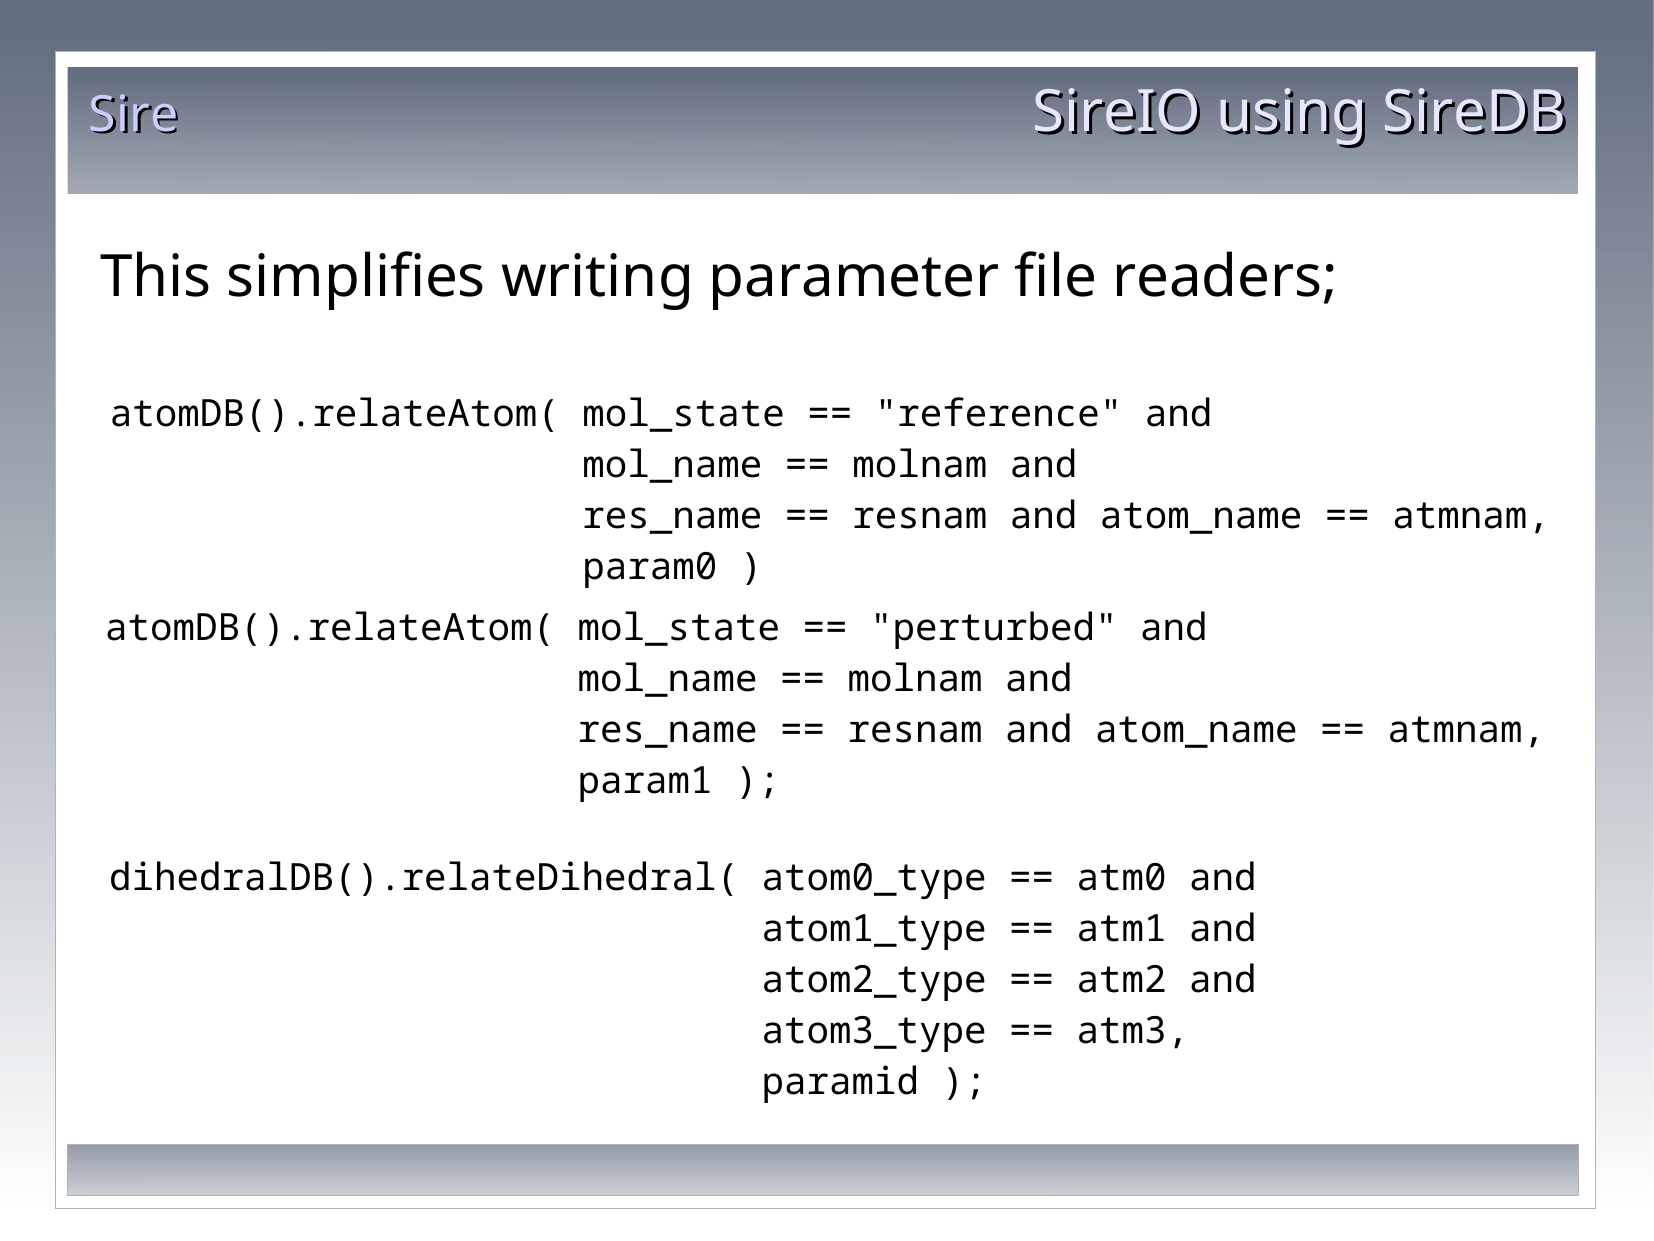

# SireIO using SireDB
This simplifies writing parameter file readers;
atomDB().relateAtom( mol_state == "reference" and
 mol_name == molnam and
 res_name == resnam and atom_name == atmnam, param0 )
atomDB().relateAtom( mol_state == "perturbed" and
						 mol_name == molnam and
 res_name == resnam and atom_name == atmnam,
 param1 );
dihedralDB().relateDihedral( atom0_type == atm0 and
 atom1_type == atm1 and
 atom2_type == atm2 and
 atom3_type == atm3,
 paramid );